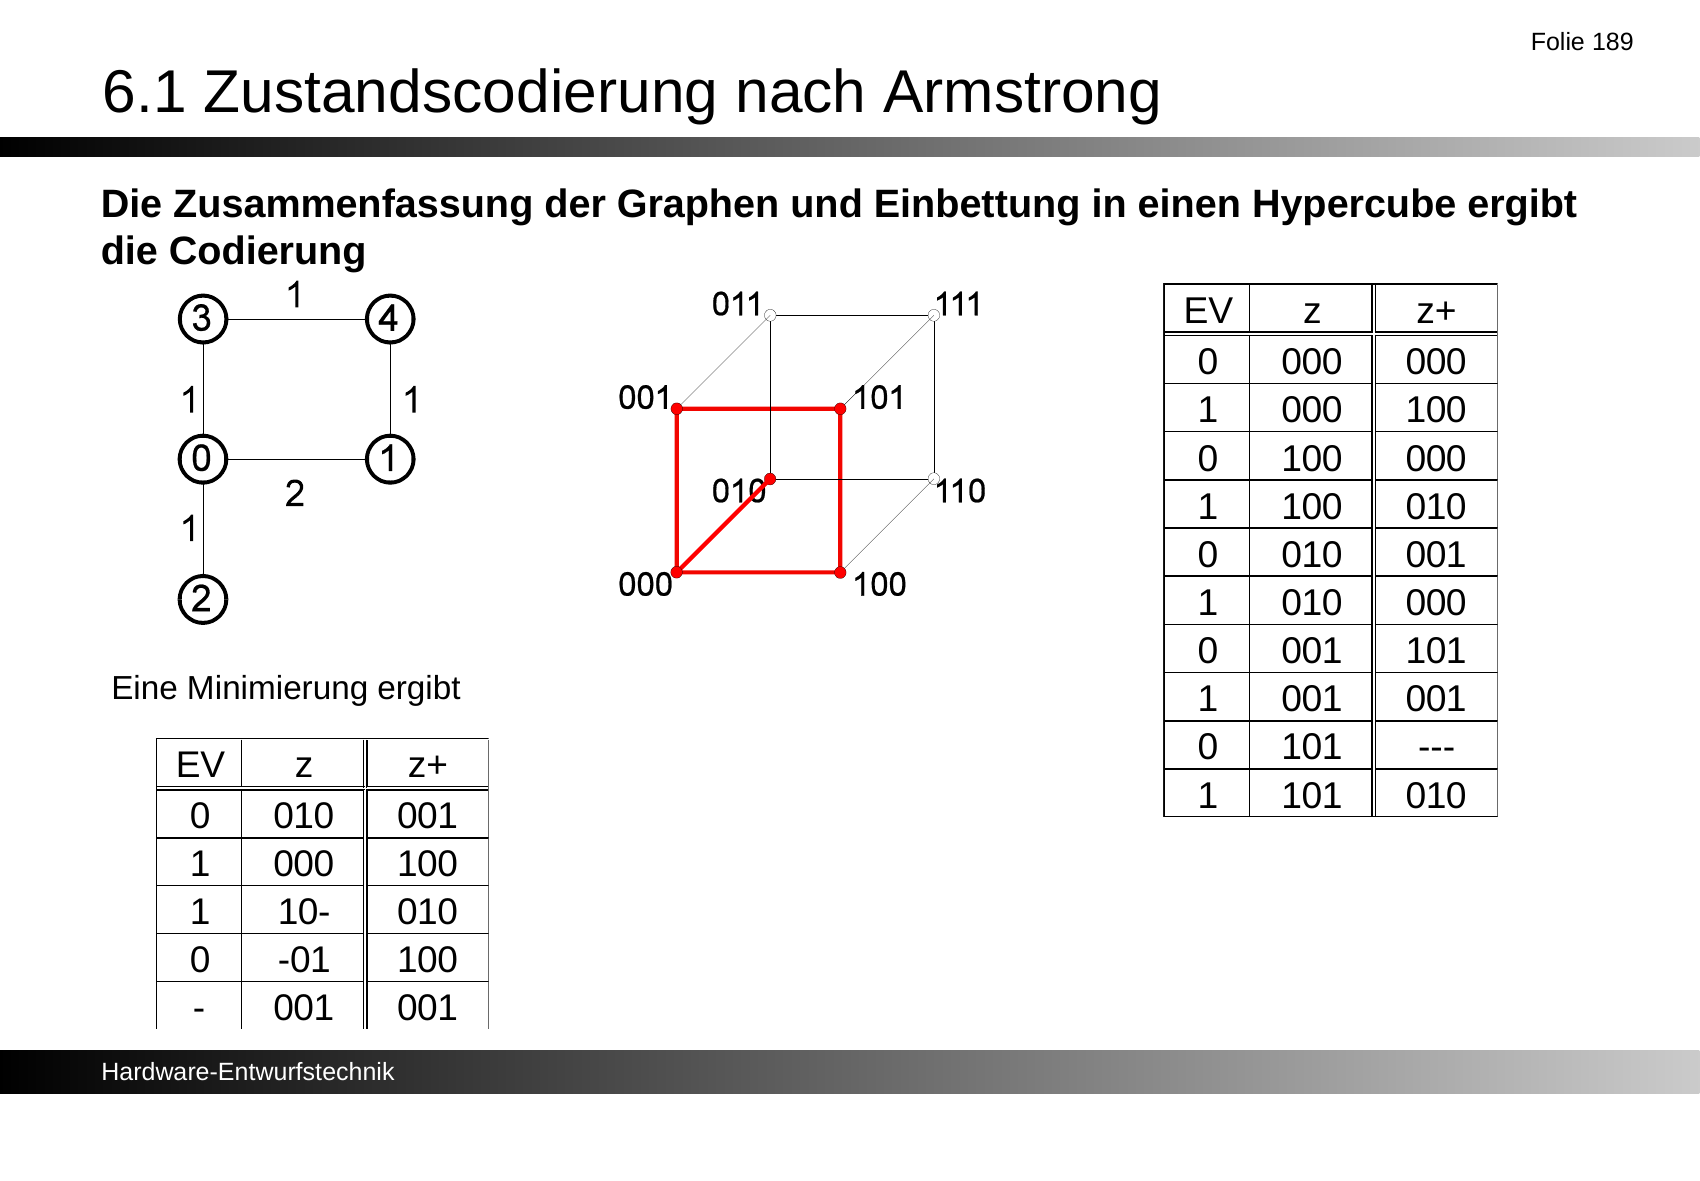

# 6.1 Zustandscodierung nach Armstrong
Die Zusammenfassung der Graphen und Einbettung in einen Hypercube ergibt die Codierung
Eine Minimierung ergibt